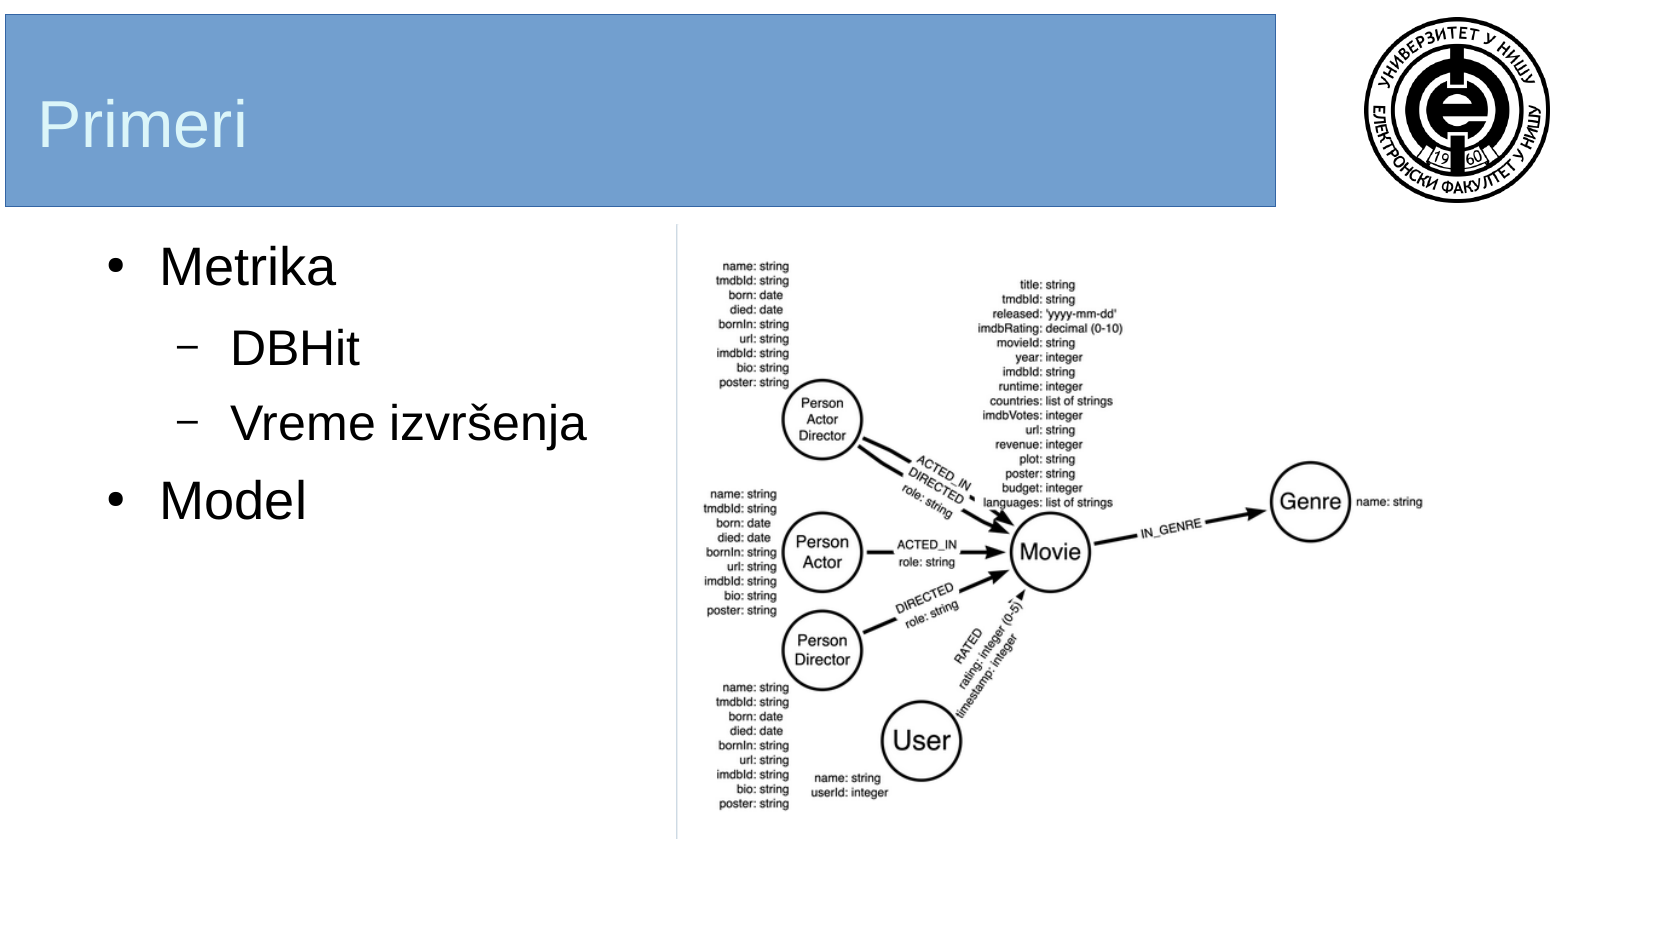

# Primeri
Metrika
DBHit
Vreme izvršenja
Model